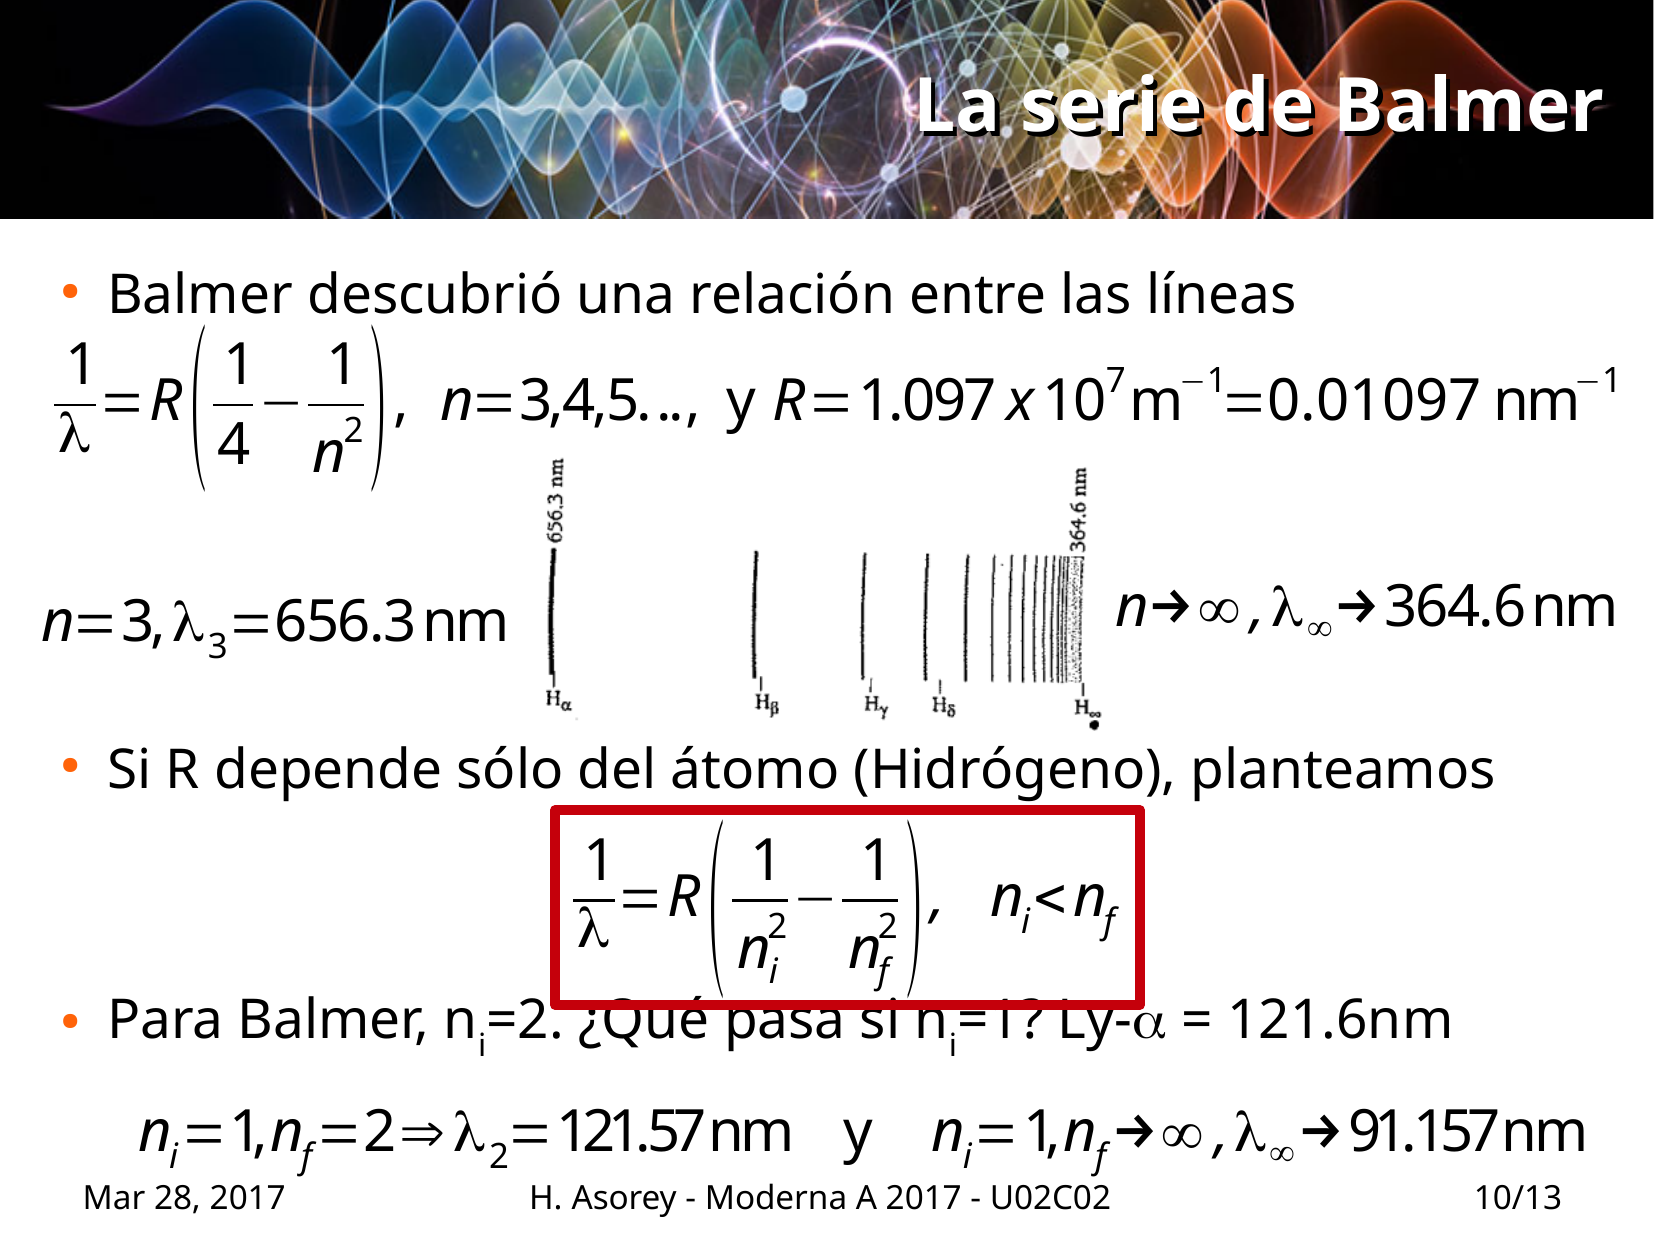

# La serie de Balmer
Balmer descubrió una relación entre las líneas
Si R depende sólo del átomo (Hidrógeno), planteamos
Para Balmer, ni=2. ¿Qué pasa si ni=1? Ly-a = 121.6nm
Mar 28, 2017
H. Asorey - Moderna A 2017 - U02C02
10